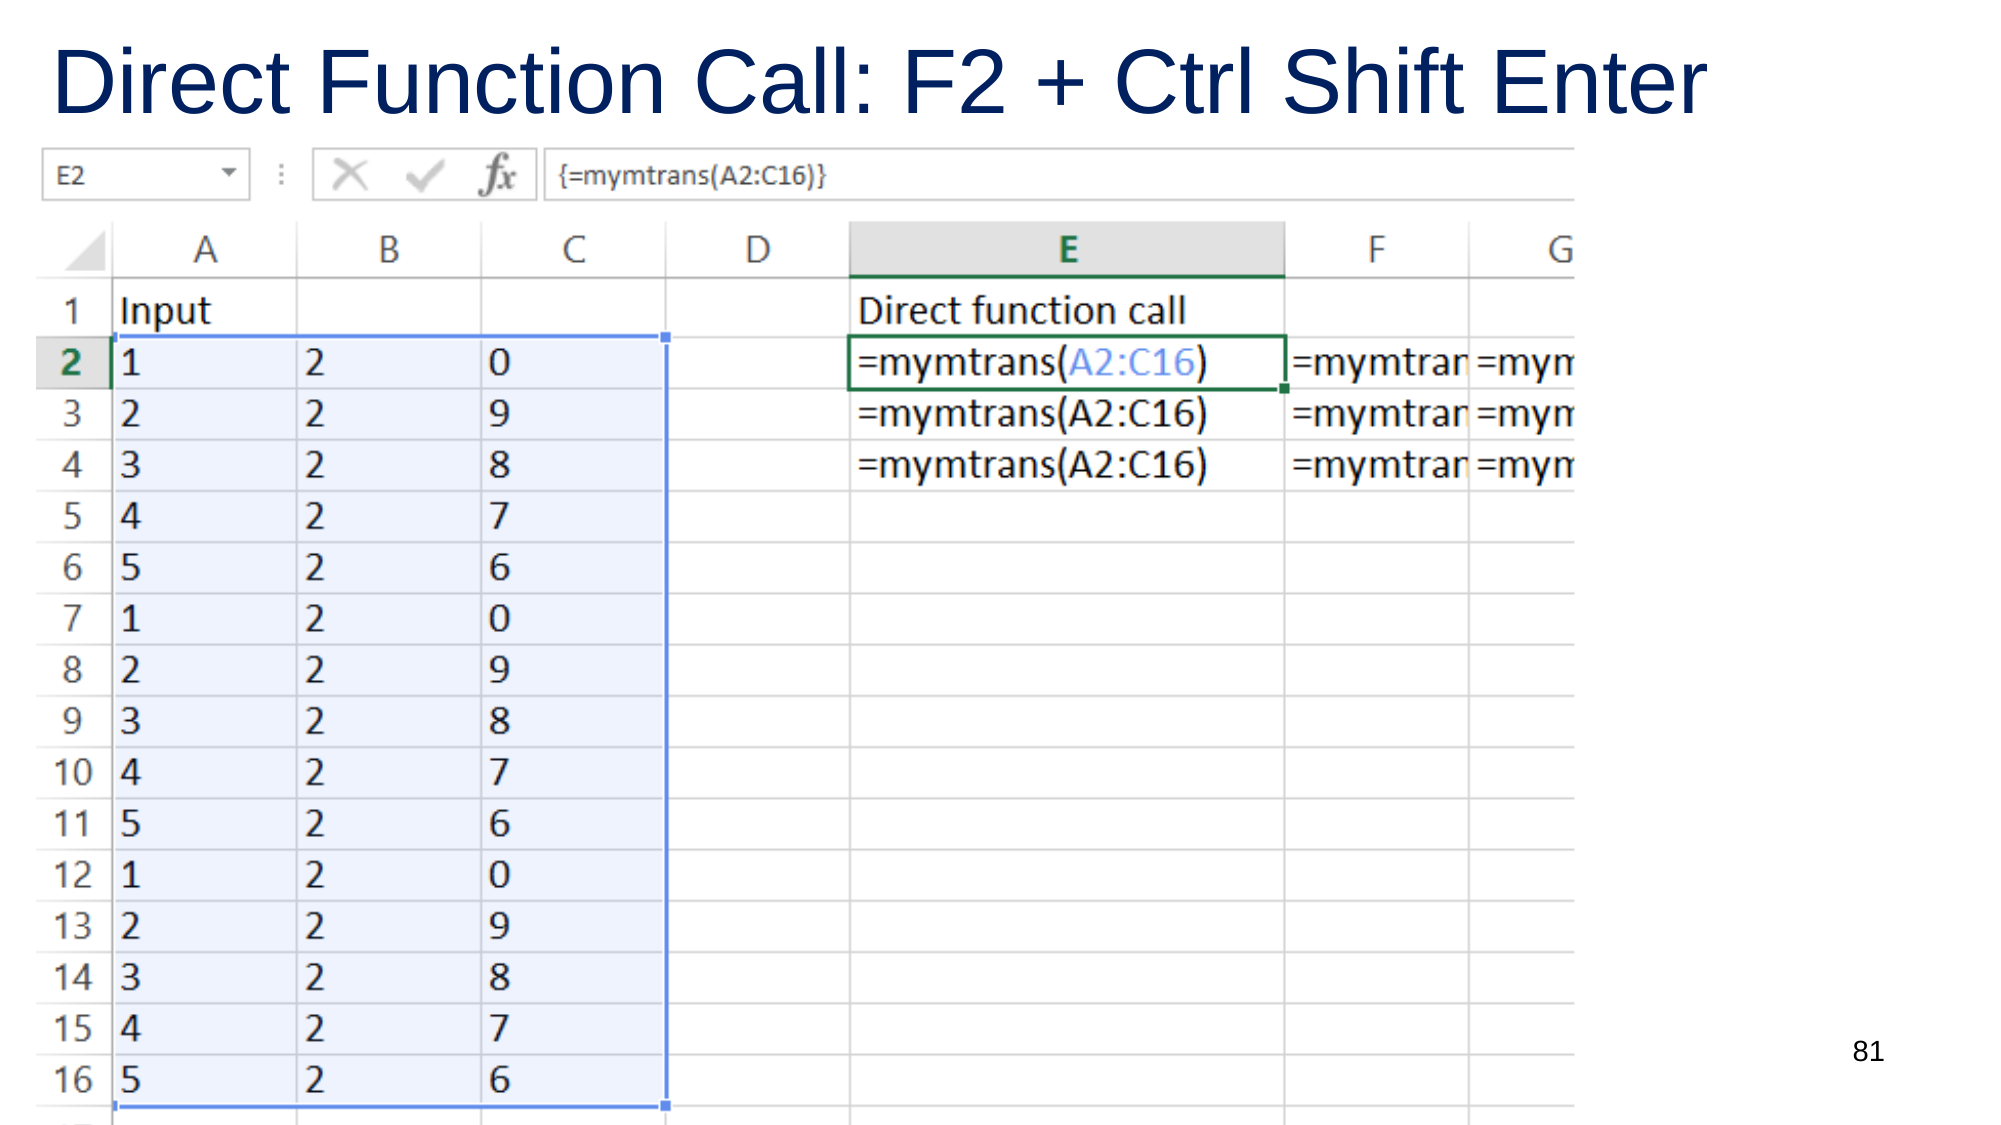

# Direct Function Call: F2 + Ctrl Shift Enter